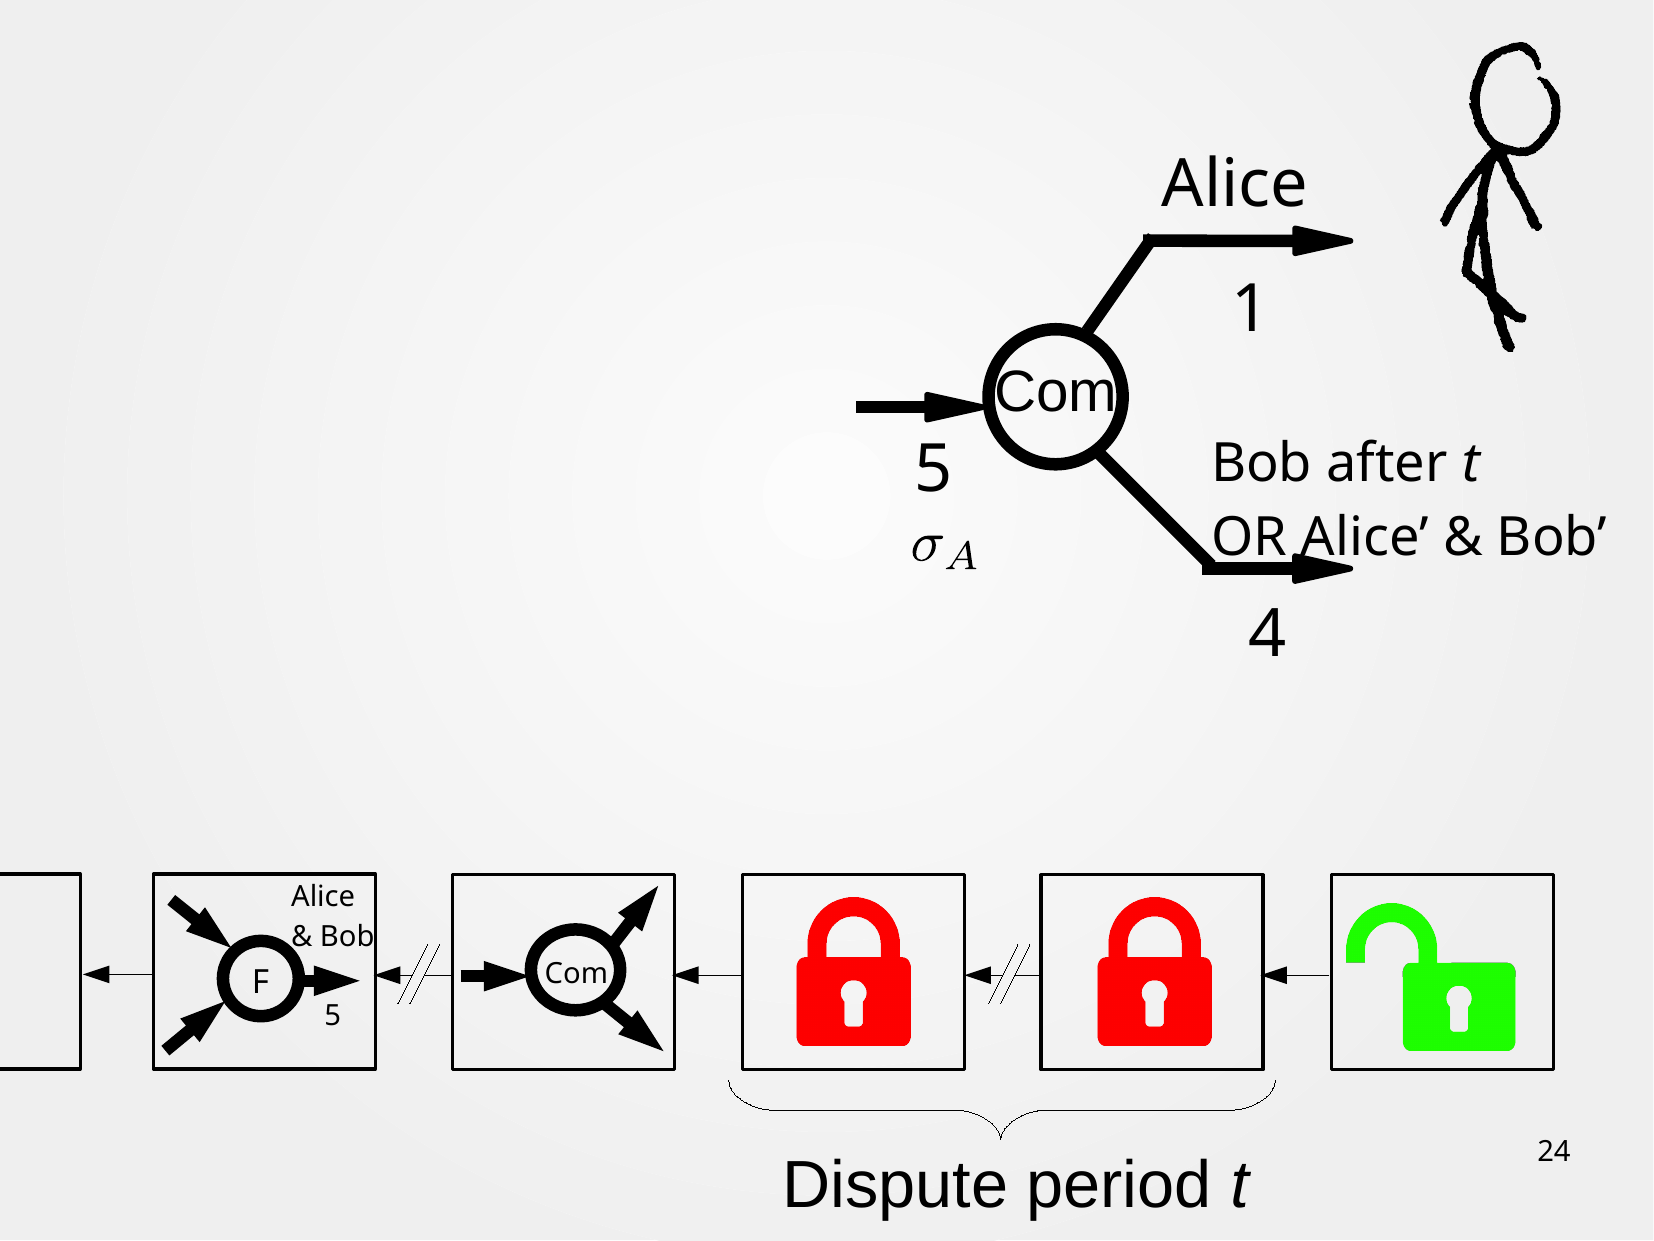

Alice
1
Com
5
Bob after t
OR Alice’ & Bob’
4
Alice
& Bob
Com
F
5
24
Dispute period t